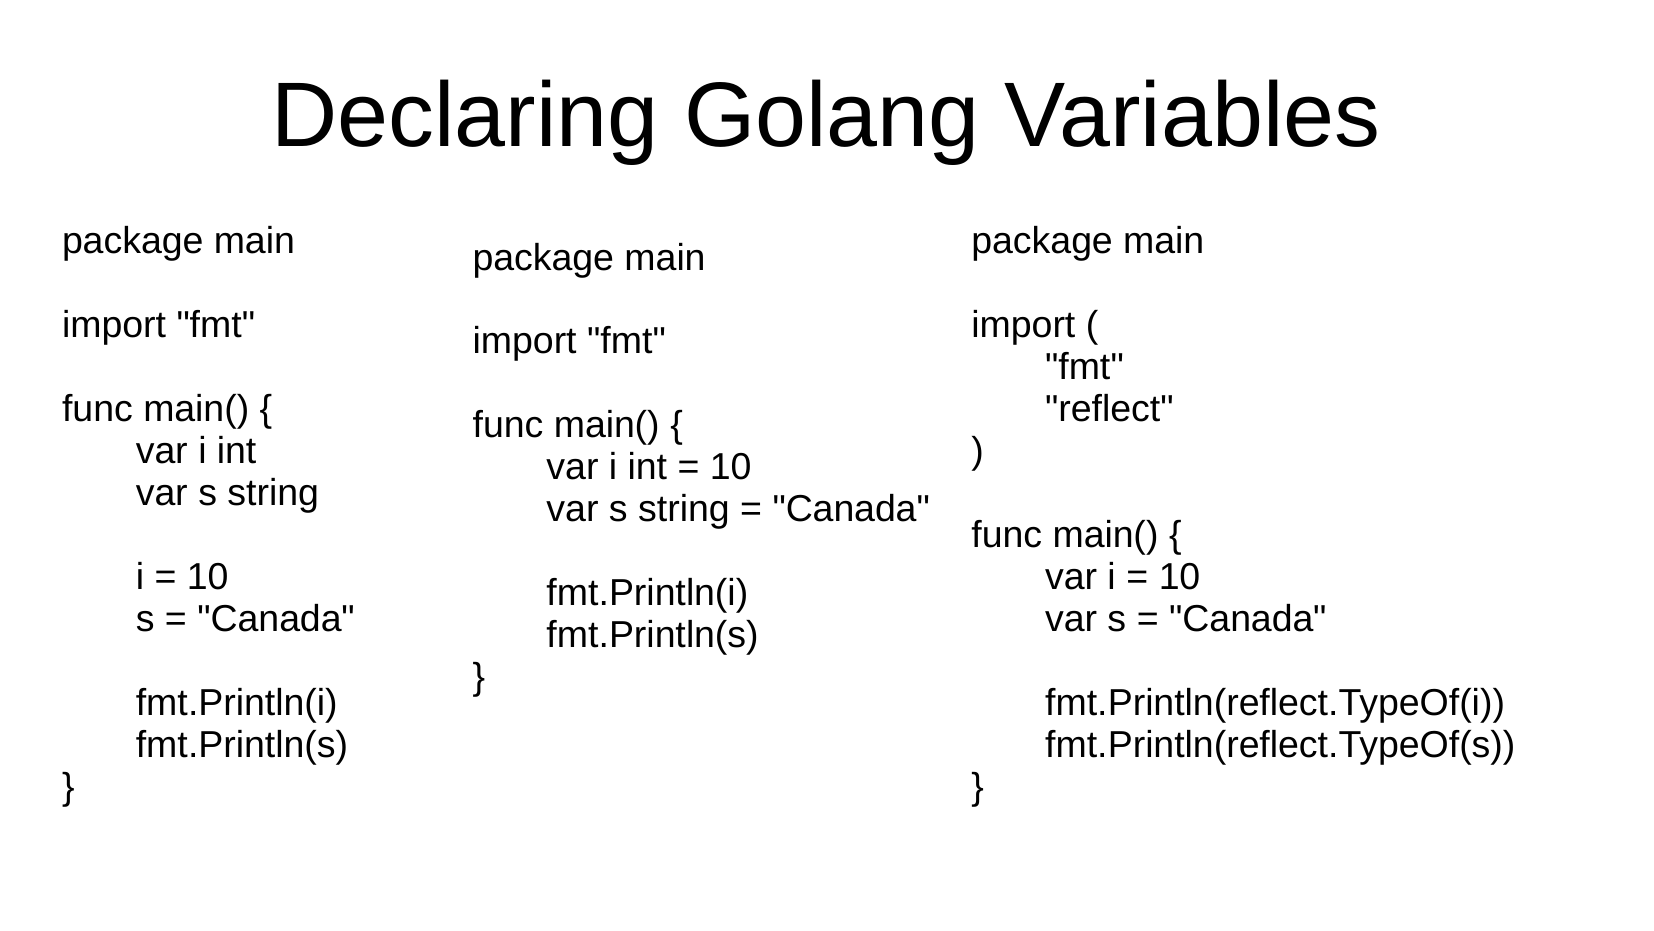

# Declaring Golang Variables
package main
import (
	"fmt"
	"reflect"
)
func main() {
	var i = 10
	var s = "Canada"
	fmt.Println(reflect.TypeOf(i))
	fmt.Println(reflect.TypeOf(s))
}
package main
import "fmt"
func main() {
	var i int
	var s string
	i = 10
	s = "Canada"
	fmt.Println(i)
	fmt.Println(s)
}
package main
import "fmt"
func main() {
	var i int = 10
	var s string = "Canada"
	fmt.Println(i)
	fmt.Println(s)
}